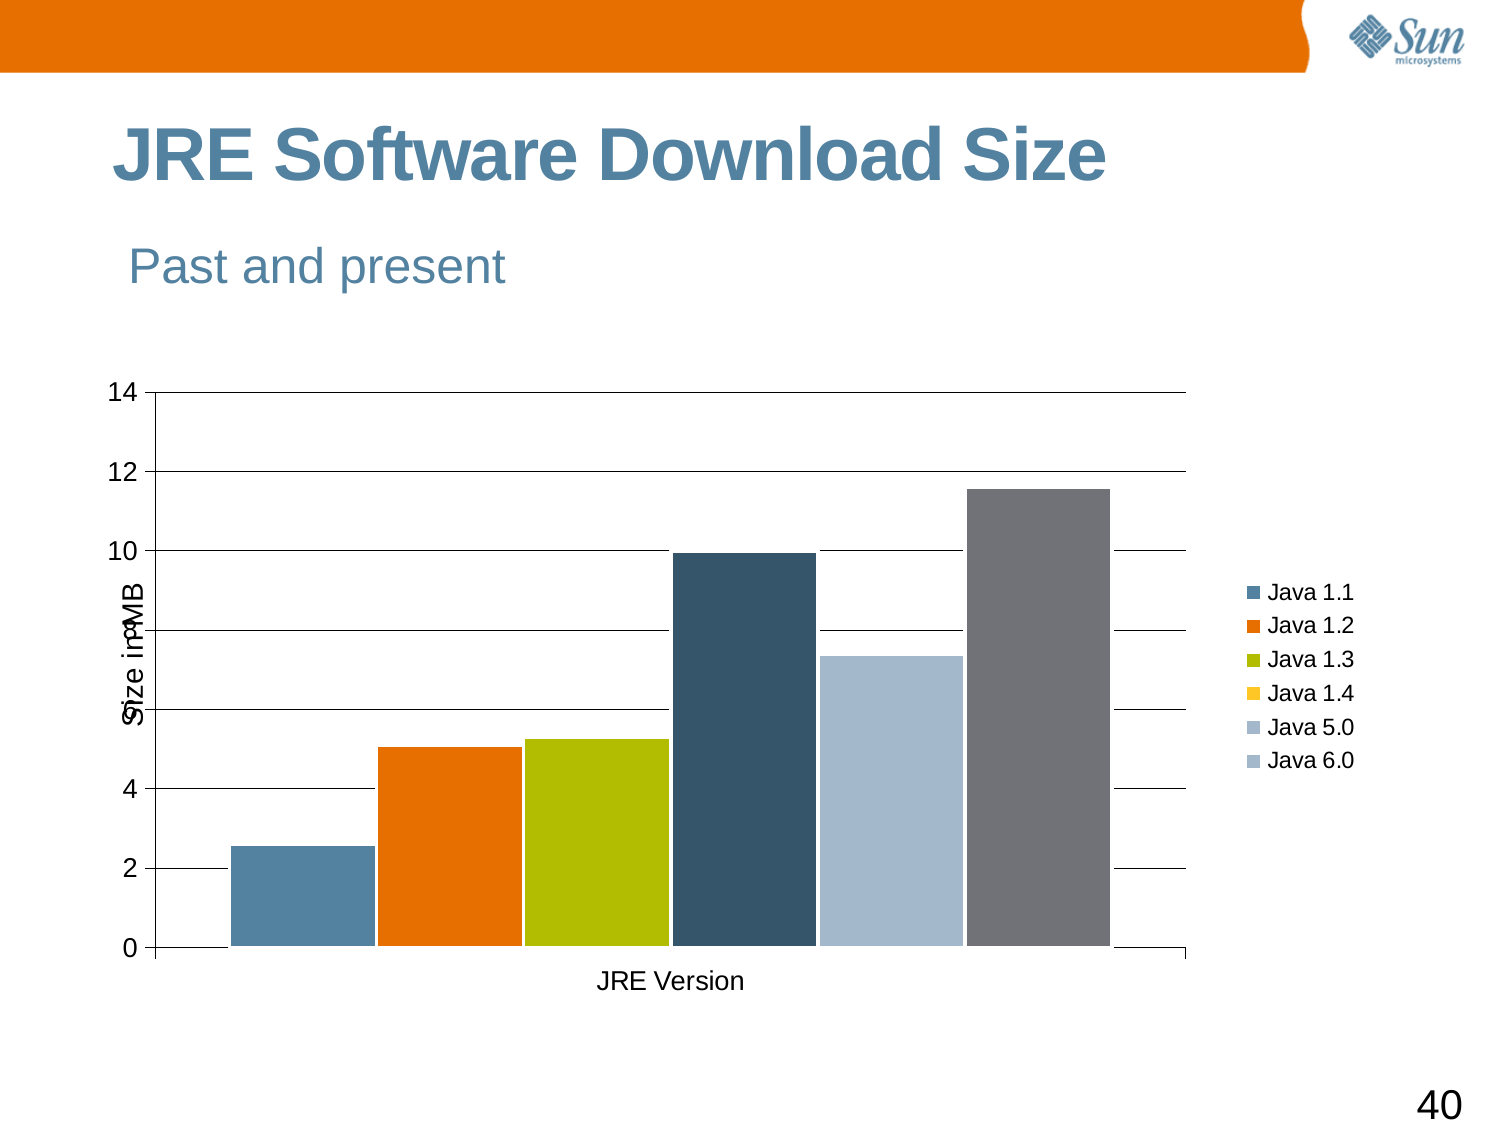

# JRE Software Download Size
Past and present
### Chart
| Category | Java 1.1 | Java 1.2 | Java 1.3 | Java 1.4 | Java 5.0 | Java 6.0 |
|---|---|---|---|---|---|---|
| JRE Version | 2.6 | 5.1 | 5.3 | 10.0 | 7.4 | 11.6 |